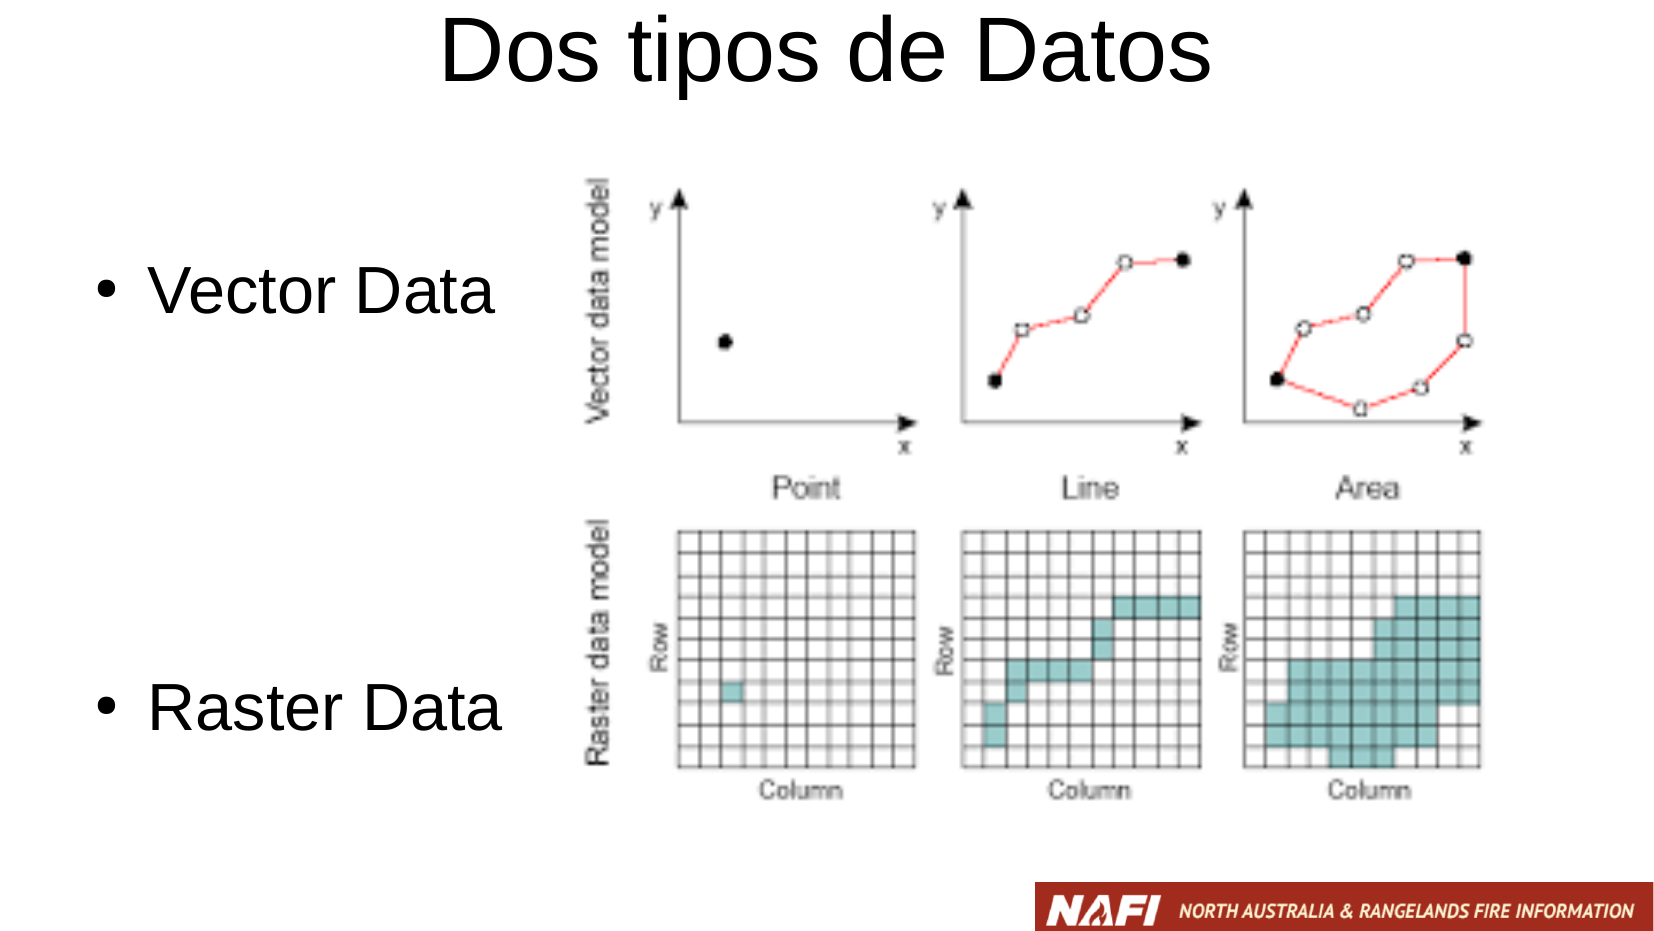

# Dos tipos de Datos
Vector Data
Raster Data